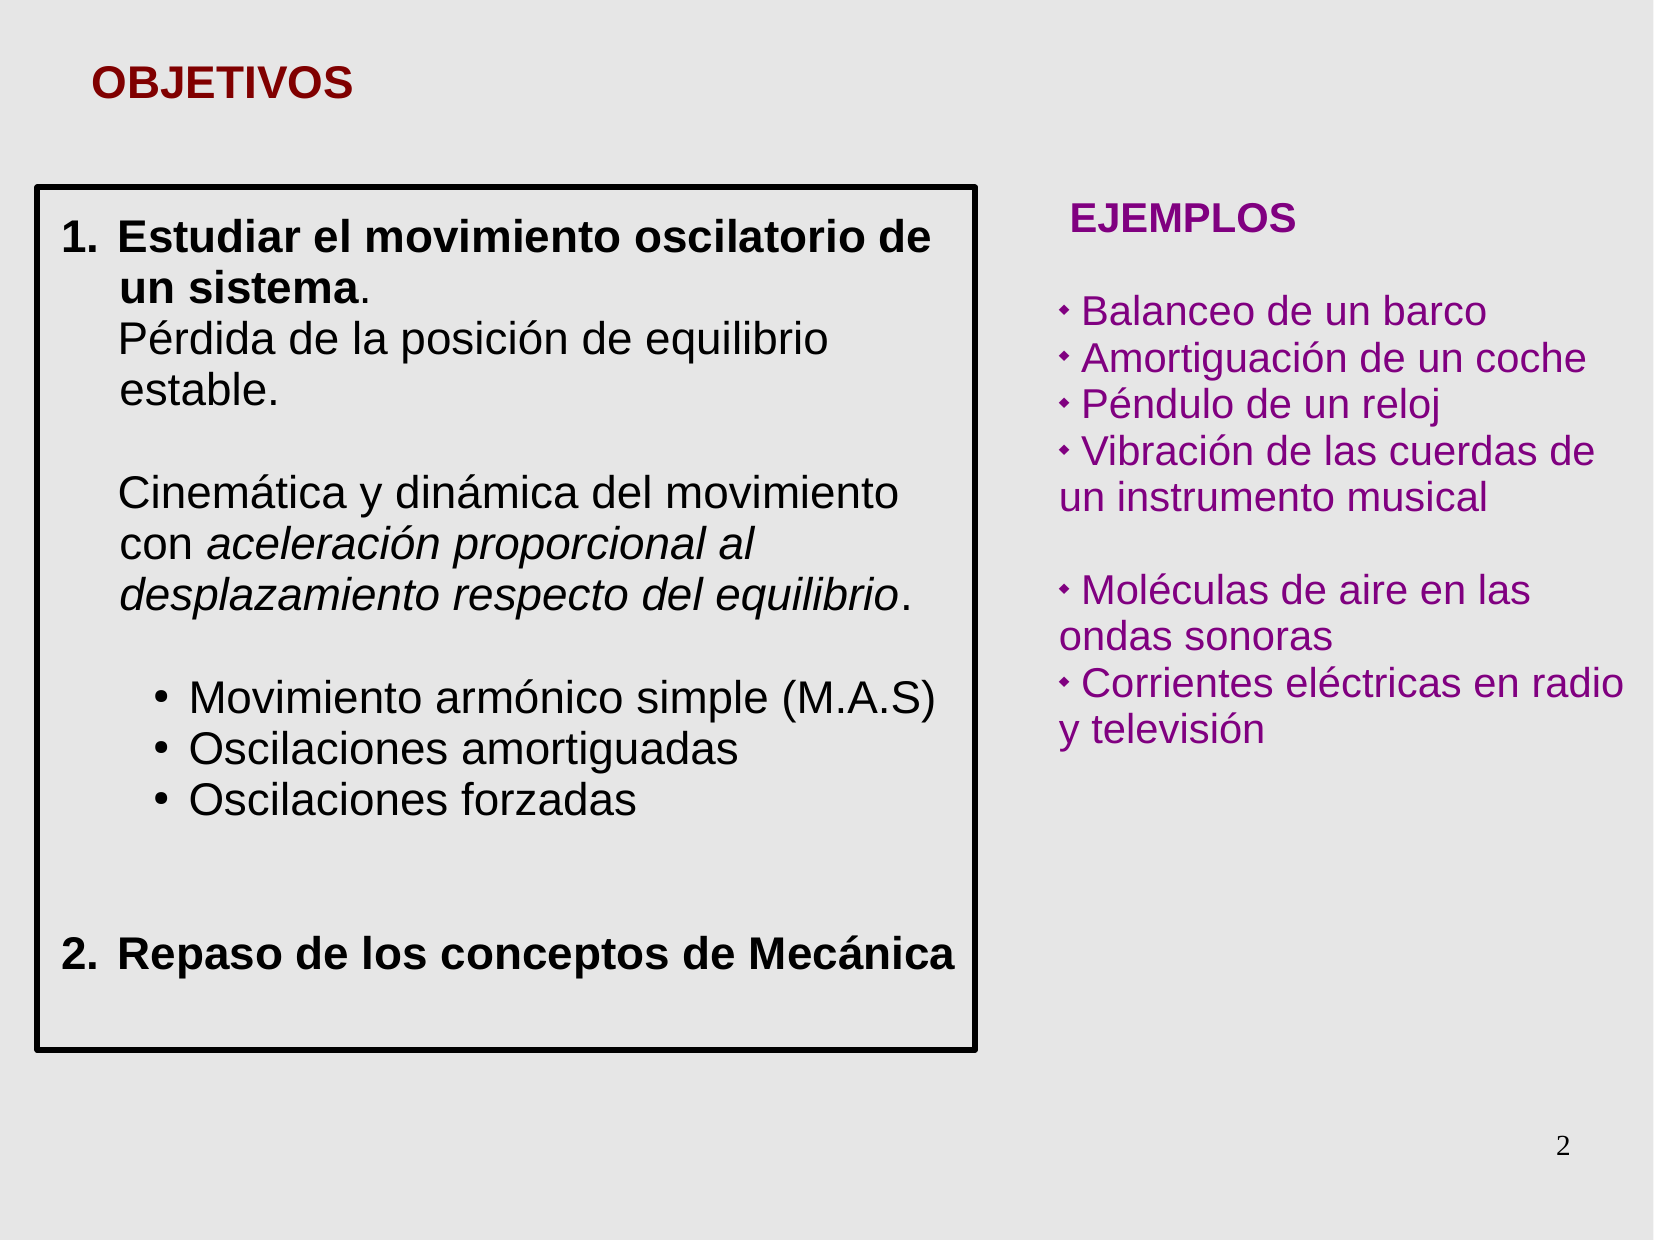

OBJETIVOS
EJEMPLOS
 Balanceo de un barco
 Amortiguación de un coche
 Péndulo de un reloj
 Vibración de las cuerdas de un instrumento musical
 Moléculas de aire en las ondas sonoras
 Corrientes eléctricas en radio y televisión
Estudiar el movimiento oscilatorio de un sistema.
Pérdida de la posición de equilibrio estable.
Cinemática y dinámica del movimiento con aceleración proporcional al desplazamiento respecto del equilibrio.
Movimiento armónico simple (M.A.S)
Oscilaciones amortiguadas
Oscilaciones forzadas
Repaso de los conceptos de Mecánica
2